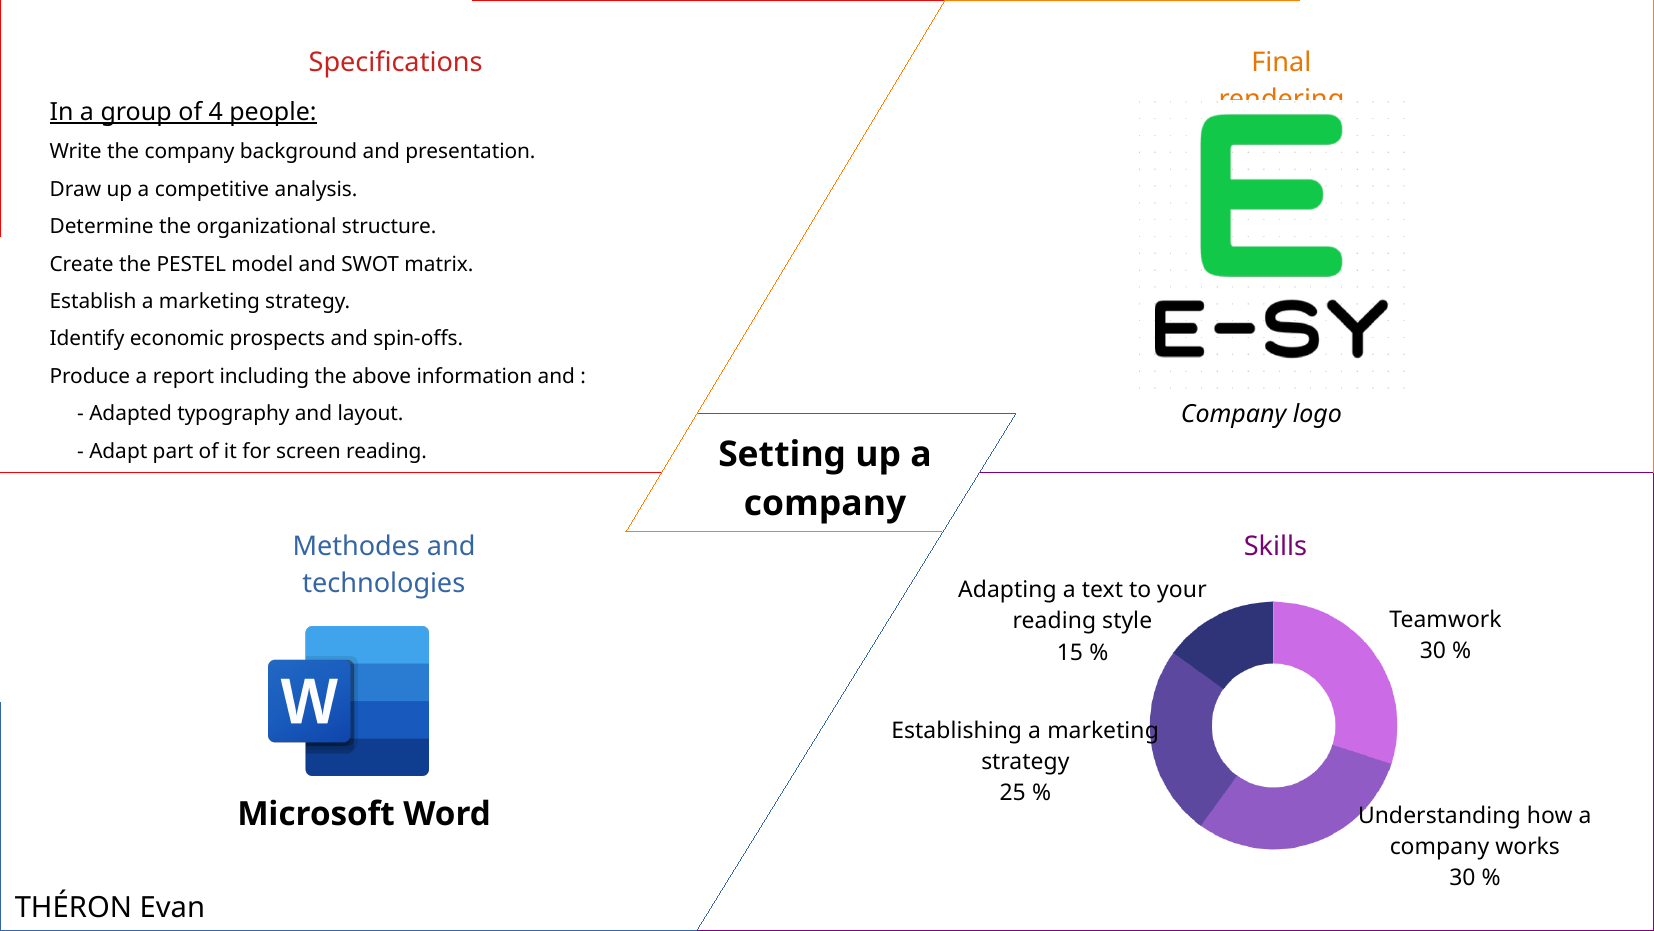

Specifications
Final rendering
In a group of 4 people:
Write the company background and presentation.
Draw up a competitive analysis.
Determine the organizational structure.
Create the PESTEL model and SWOT matrix.
Establish a marketing strategy.
Identify economic prospects and spin-offs.
Produce a report including the above information and :
 - Adapted typography and layout.
 - Adapt part of it for screen reading.
Company logo
Setting up a company
Methodes and technologies
Skills
Adapting a text to your reading style
15 %
Teamwork
30 %
Establishing a marketing strategy
25 %
Microsoft Word
Understanding how a company works
30 %
THÉRON Evan